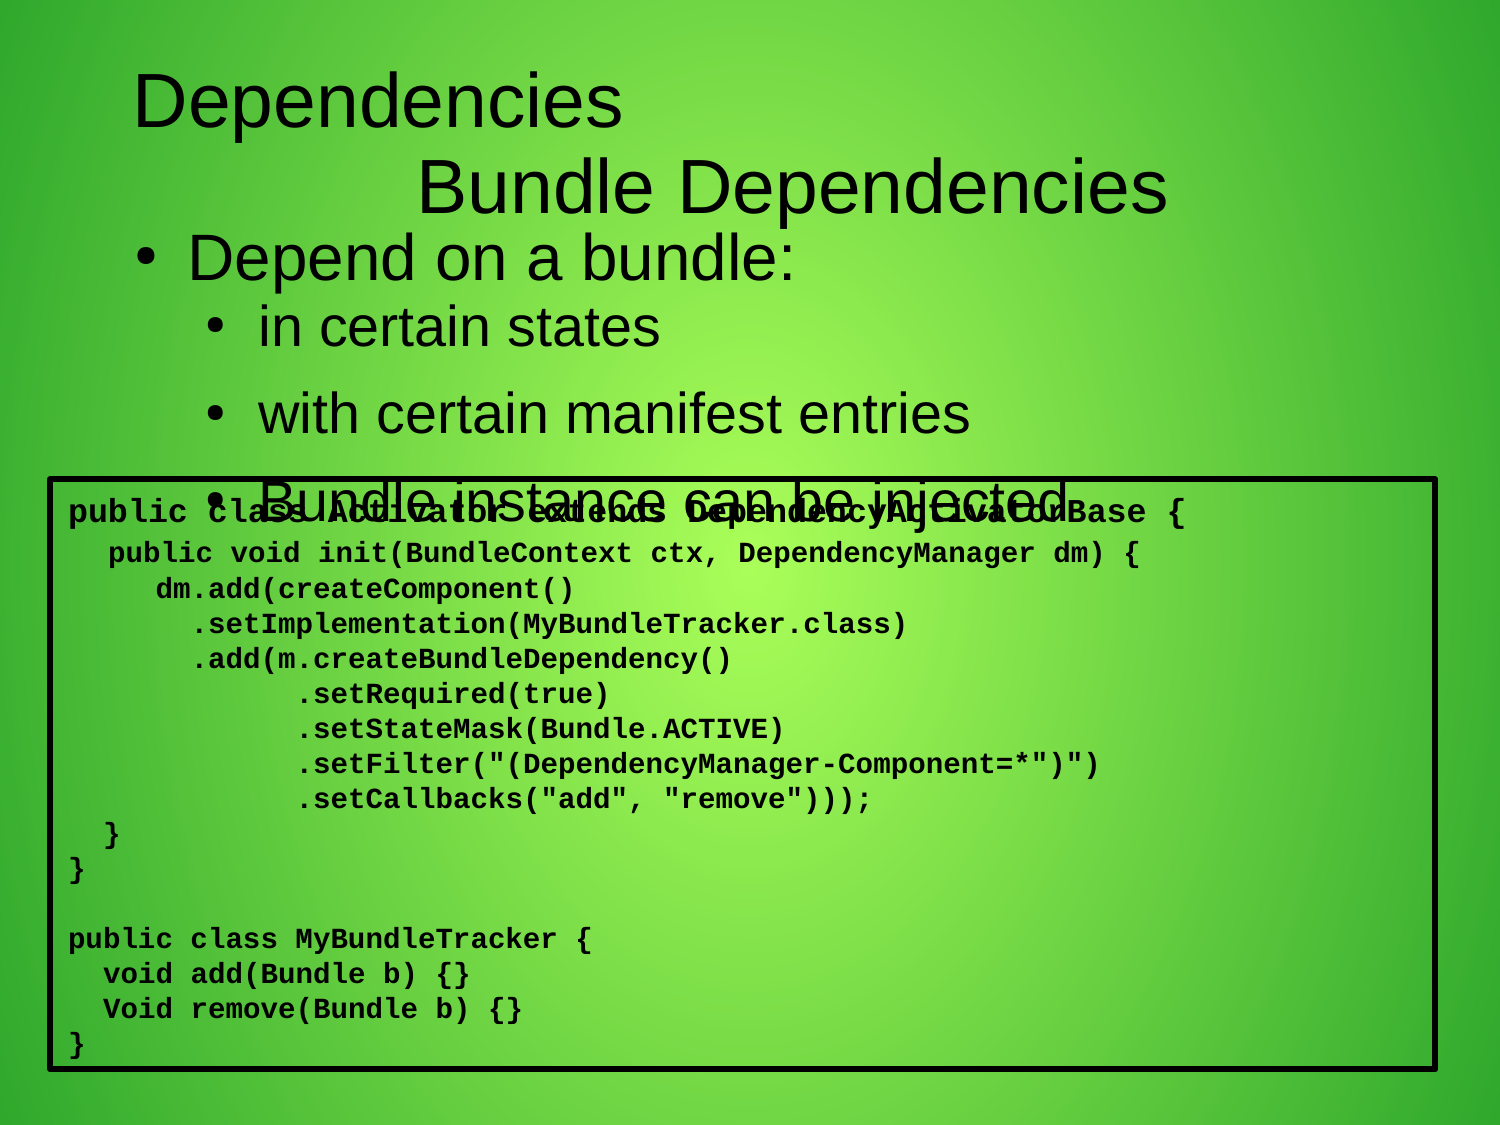

# Dependencies	 Bundle Dependencies
Depend on a bundle:
in certain states
with certain manifest entries
Bundle instance can be injected
public class Activator extends DependencyActivatorBase {
 public void init(BundleContext ctx, DependencyManager dm) {
 dm.add(createComponent()
 .setImplementation(MyBundleTracker.class)
 .add(m.createBundleDependency()
 .setRequired(true)
 .setStateMask(Bundle.ACTIVE)
 .setFilter("(DependencyManager-Component=*")")
 .setCallbacks("add", "remove")));
 }
}
public class MyBundleTracker {
 void add(Bundle b) {}
 Void remove(Bundle b) {}
}